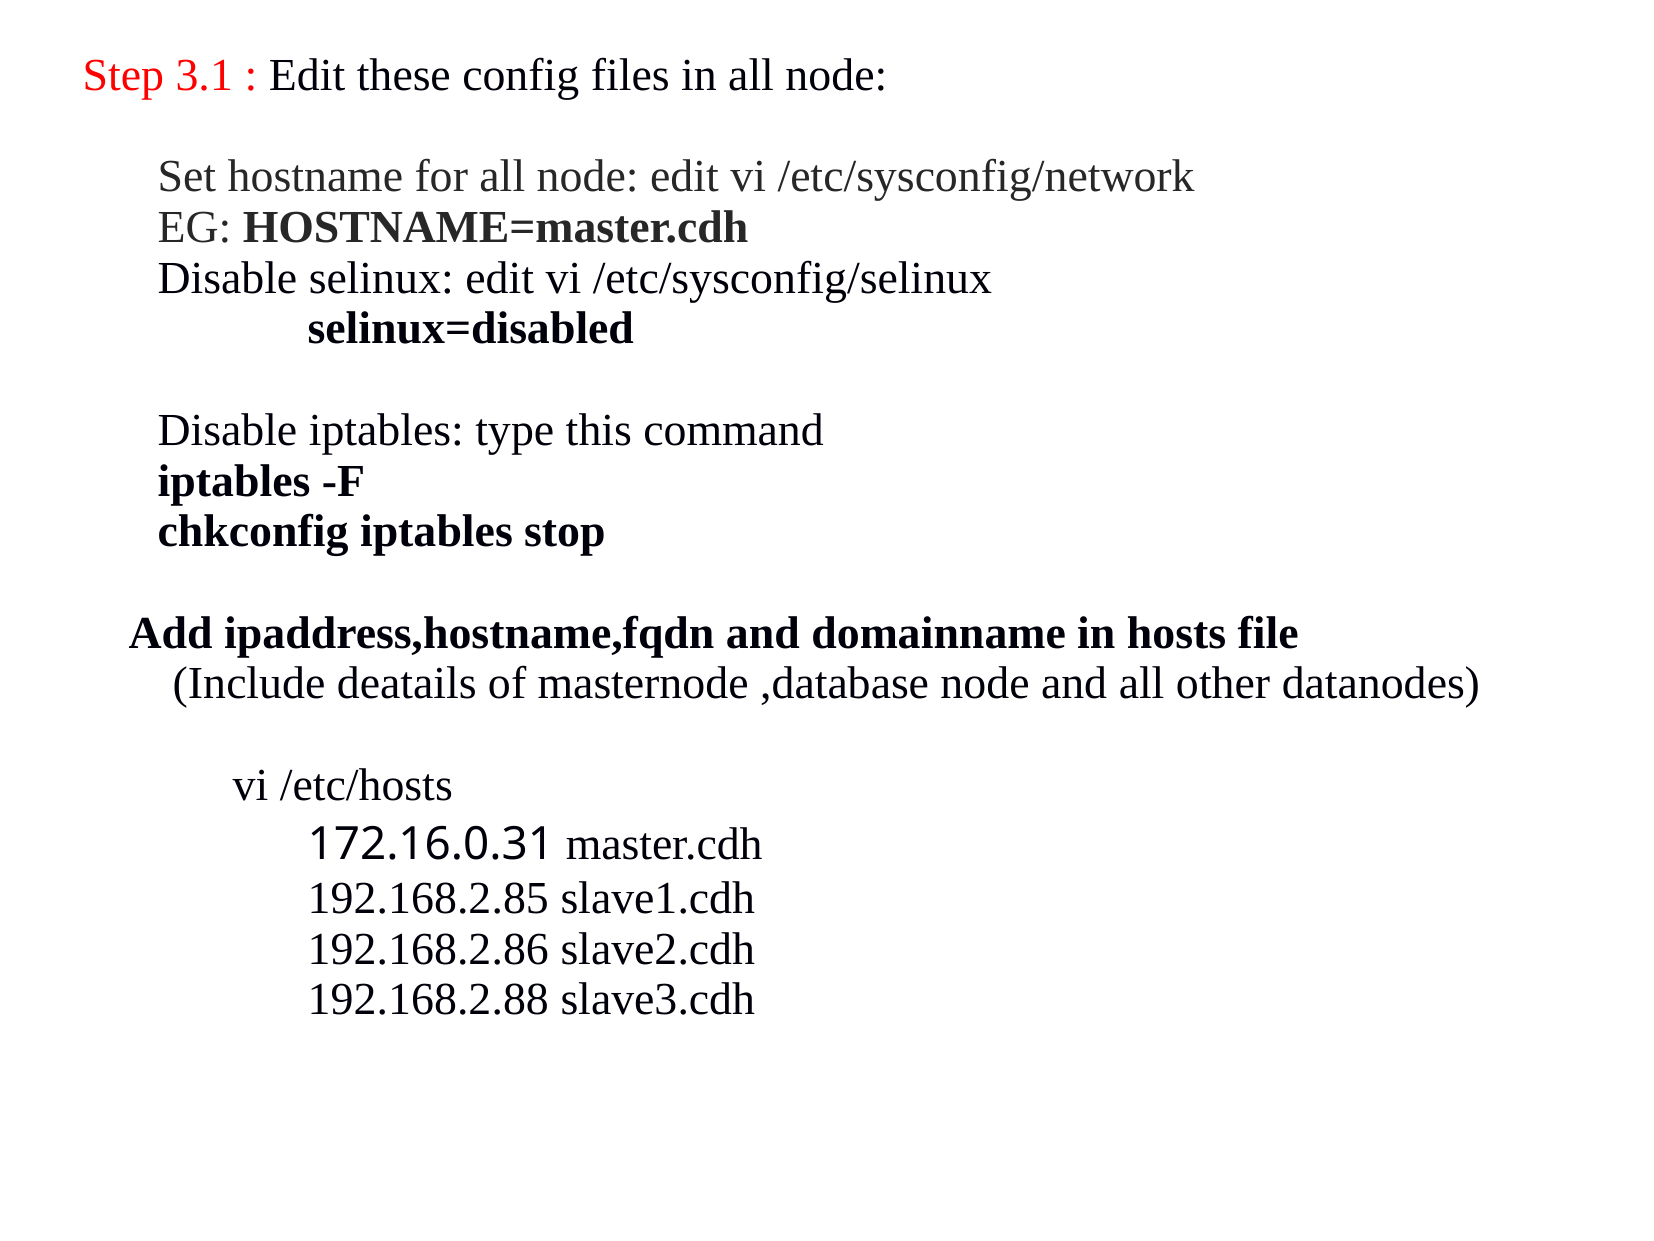

# Step 3.1 : Edit these config files in all node:
	Set hostname for all node: edit vi /etc/sysconfig/network
	EG: HOSTNAME=master.cdh
	Disable selinux: edit vi /etc/sysconfig/selinux
			selinux=disabled
	Disable iptables: type this command
	iptables -F
	chkconfig iptables stop
 Add ipaddress,hostname,fqdn and domainname in hosts file
(Include deatails of masternode ,database node and all other datanodes)
		vi /etc/hosts
			172.16.0.31 master.cdh
			192.168.2.85 slave1.cdh
			192.168.2.86 slave2.cdh
			192.168.2.88 slave3.cdh